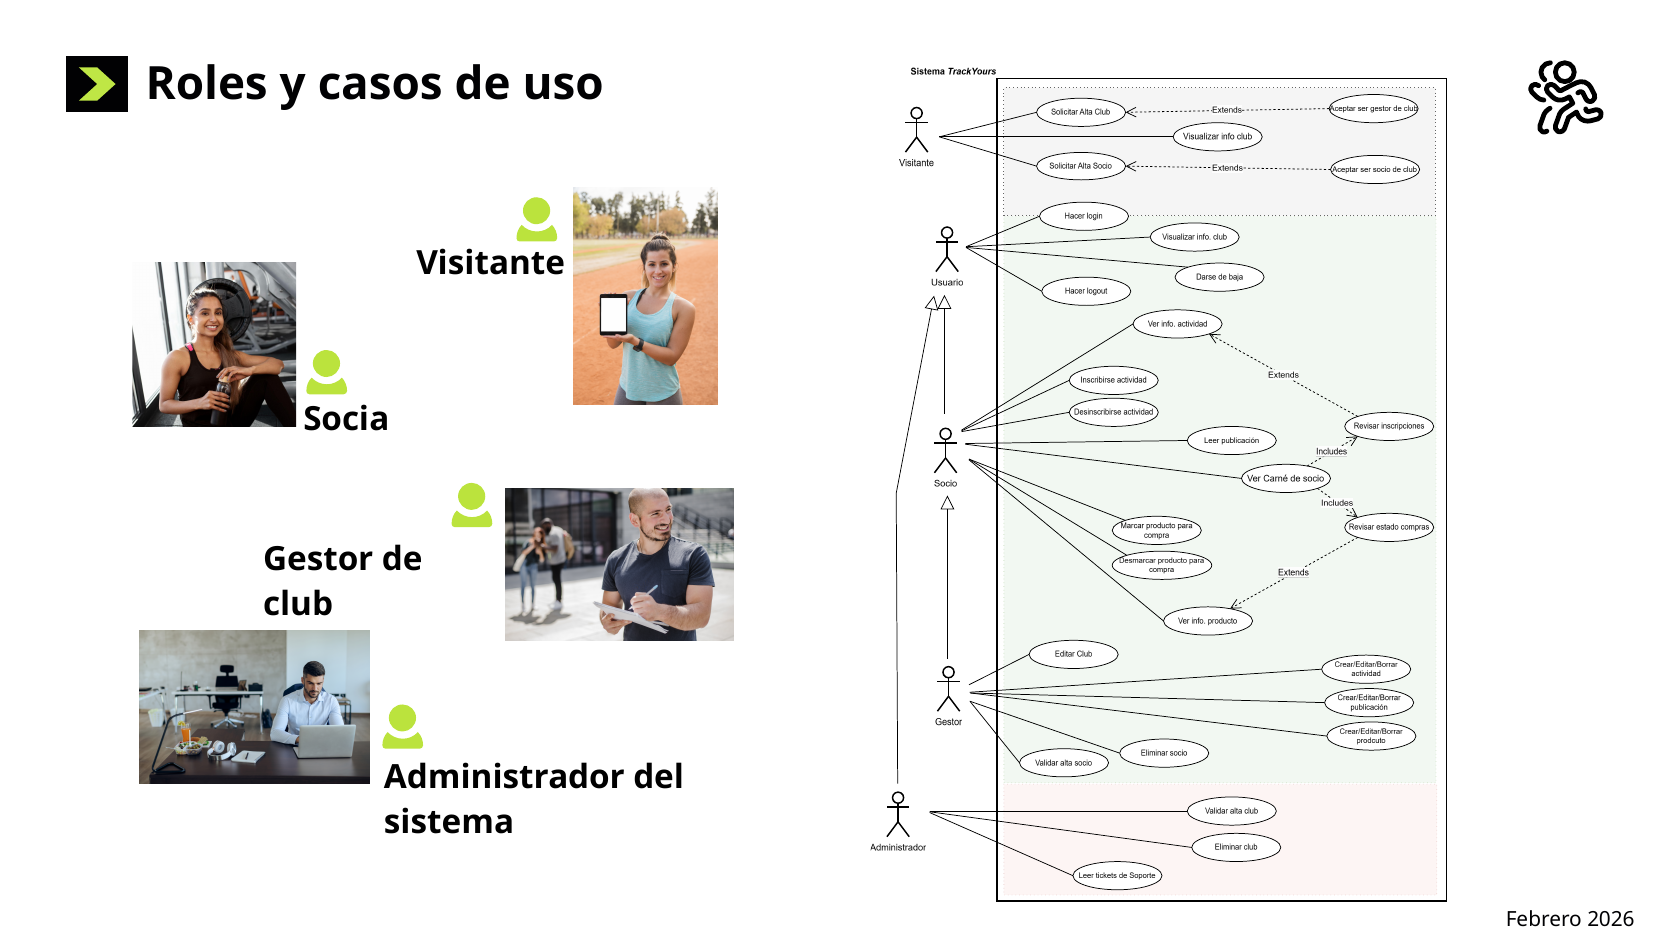

# Roles y casos de uso
Visitante
Socia
Gestor de club
Administrador del sistema
Febrero 2026